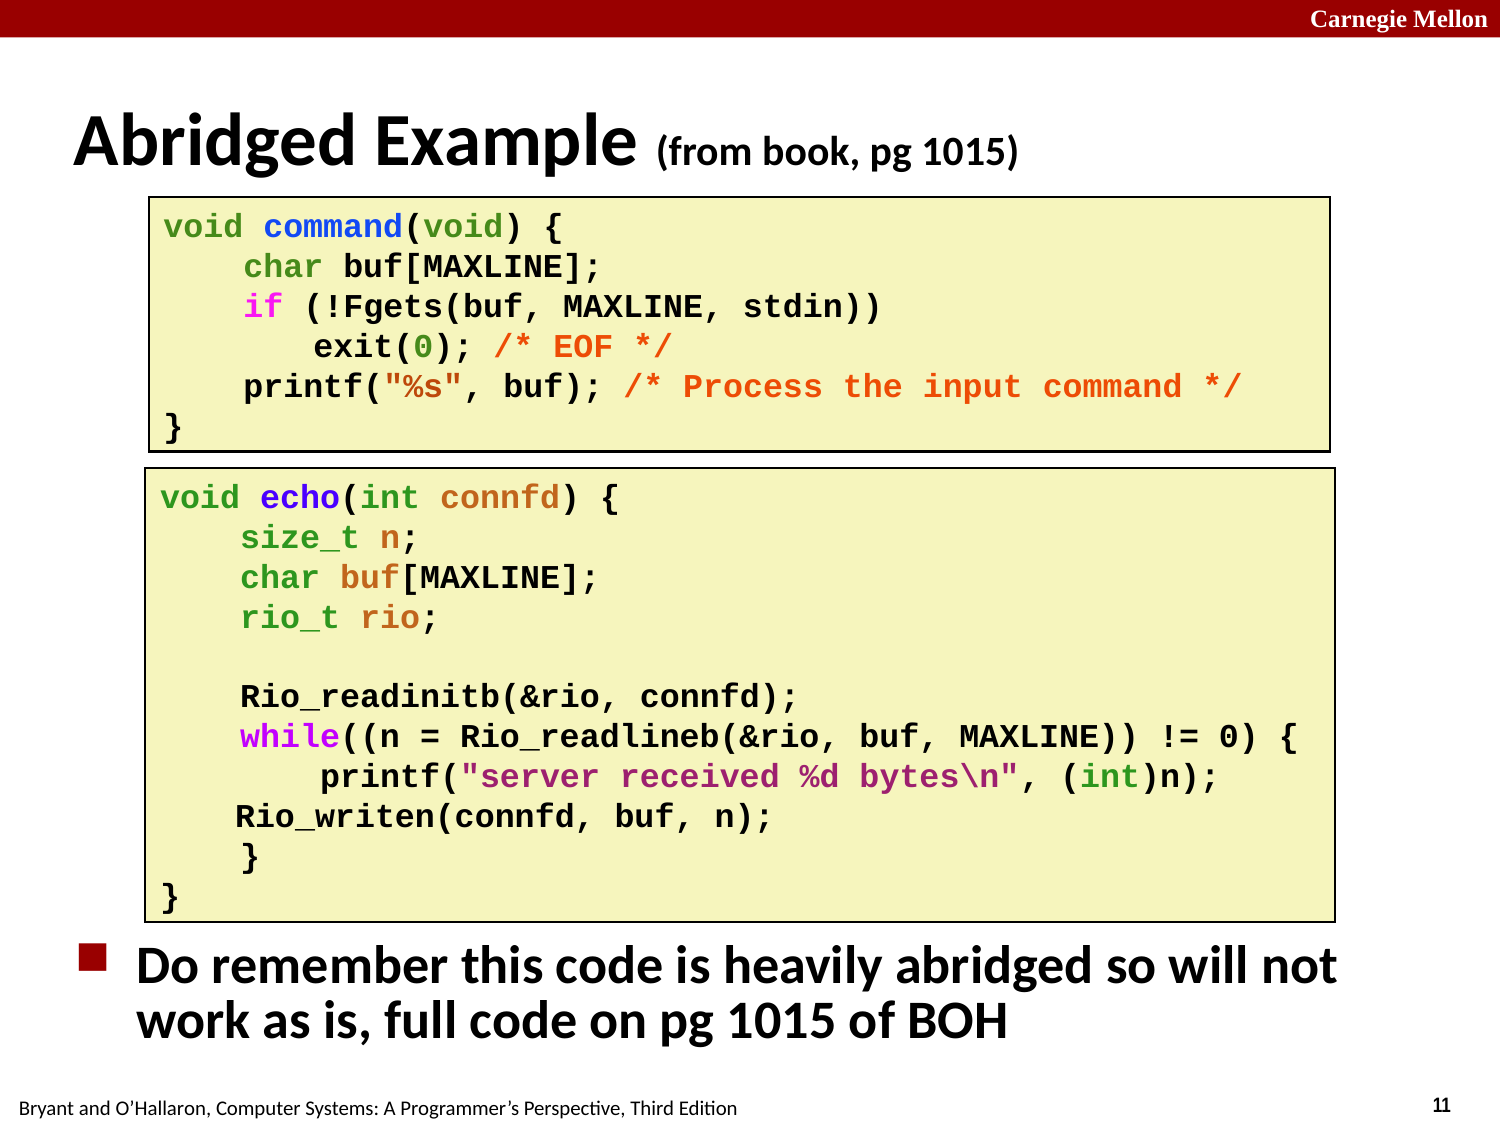

# Abridged Example (from book, pg 1015)
void command(void) {
 char buf[MAXLINE];
 if (!Fgets(buf, MAXLINE, stdin))
 	exit(0); /* EOF */
 printf("%s", buf); /* Process the input command */
}
void echo(int connfd) {
 size_t n;
 char buf[MAXLINE];
 rio_t rio;
 Rio_readinitb(&rio, connfd);
 while((n = Rio_readlineb(&rio, buf, MAXLINE)) != 0) {
 printf("server received %d bytes\n", (int)n);
	Rio_writen(connfd, buf, n);
 }
}
Do remember this code is heavily abridged so will not work as is, full code on pg 1015 of BOH